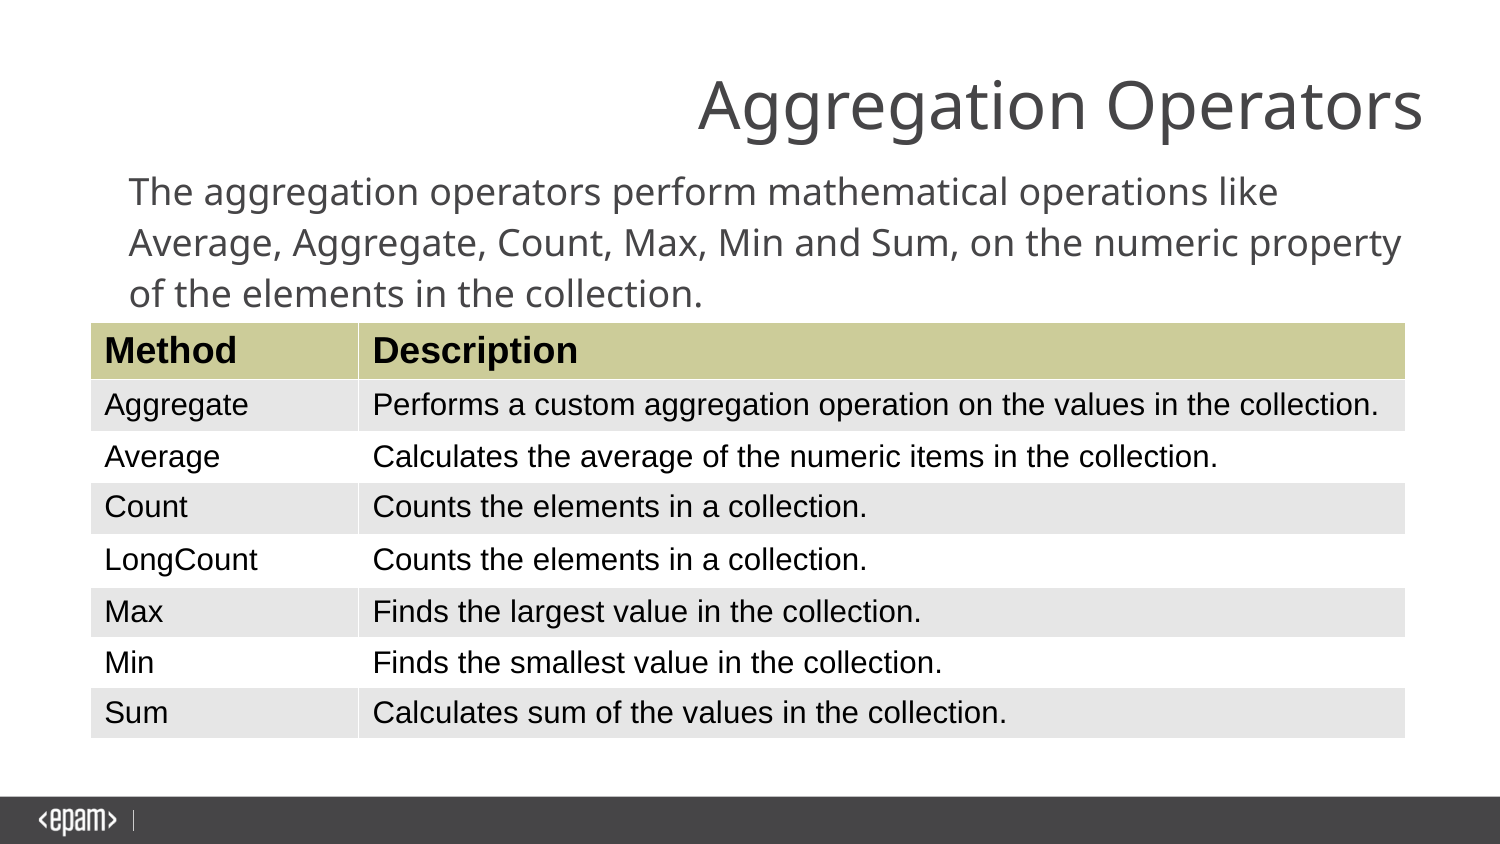

# Aggregation Operators
The aggregation operators perform mathematical operations like Average, Aggregate, Count, Max, Min and Sum, on the numeric property of the elements in the collection.
| Method | Description |
| --- | --- |
| Aggregate | Performs a custom aggregation operation on the values in the collection. |
| Average | Calculates the average of the numeric items in the collection. |
| Count | Counts the elements in a collection. |
| LongCount | Counts the elements in a collection. |
| Max | Finds the largest value in the collection. |
| Min | Finds the smallest value in the collection. |
| Sum | Calculates sum of the values in the collection. |